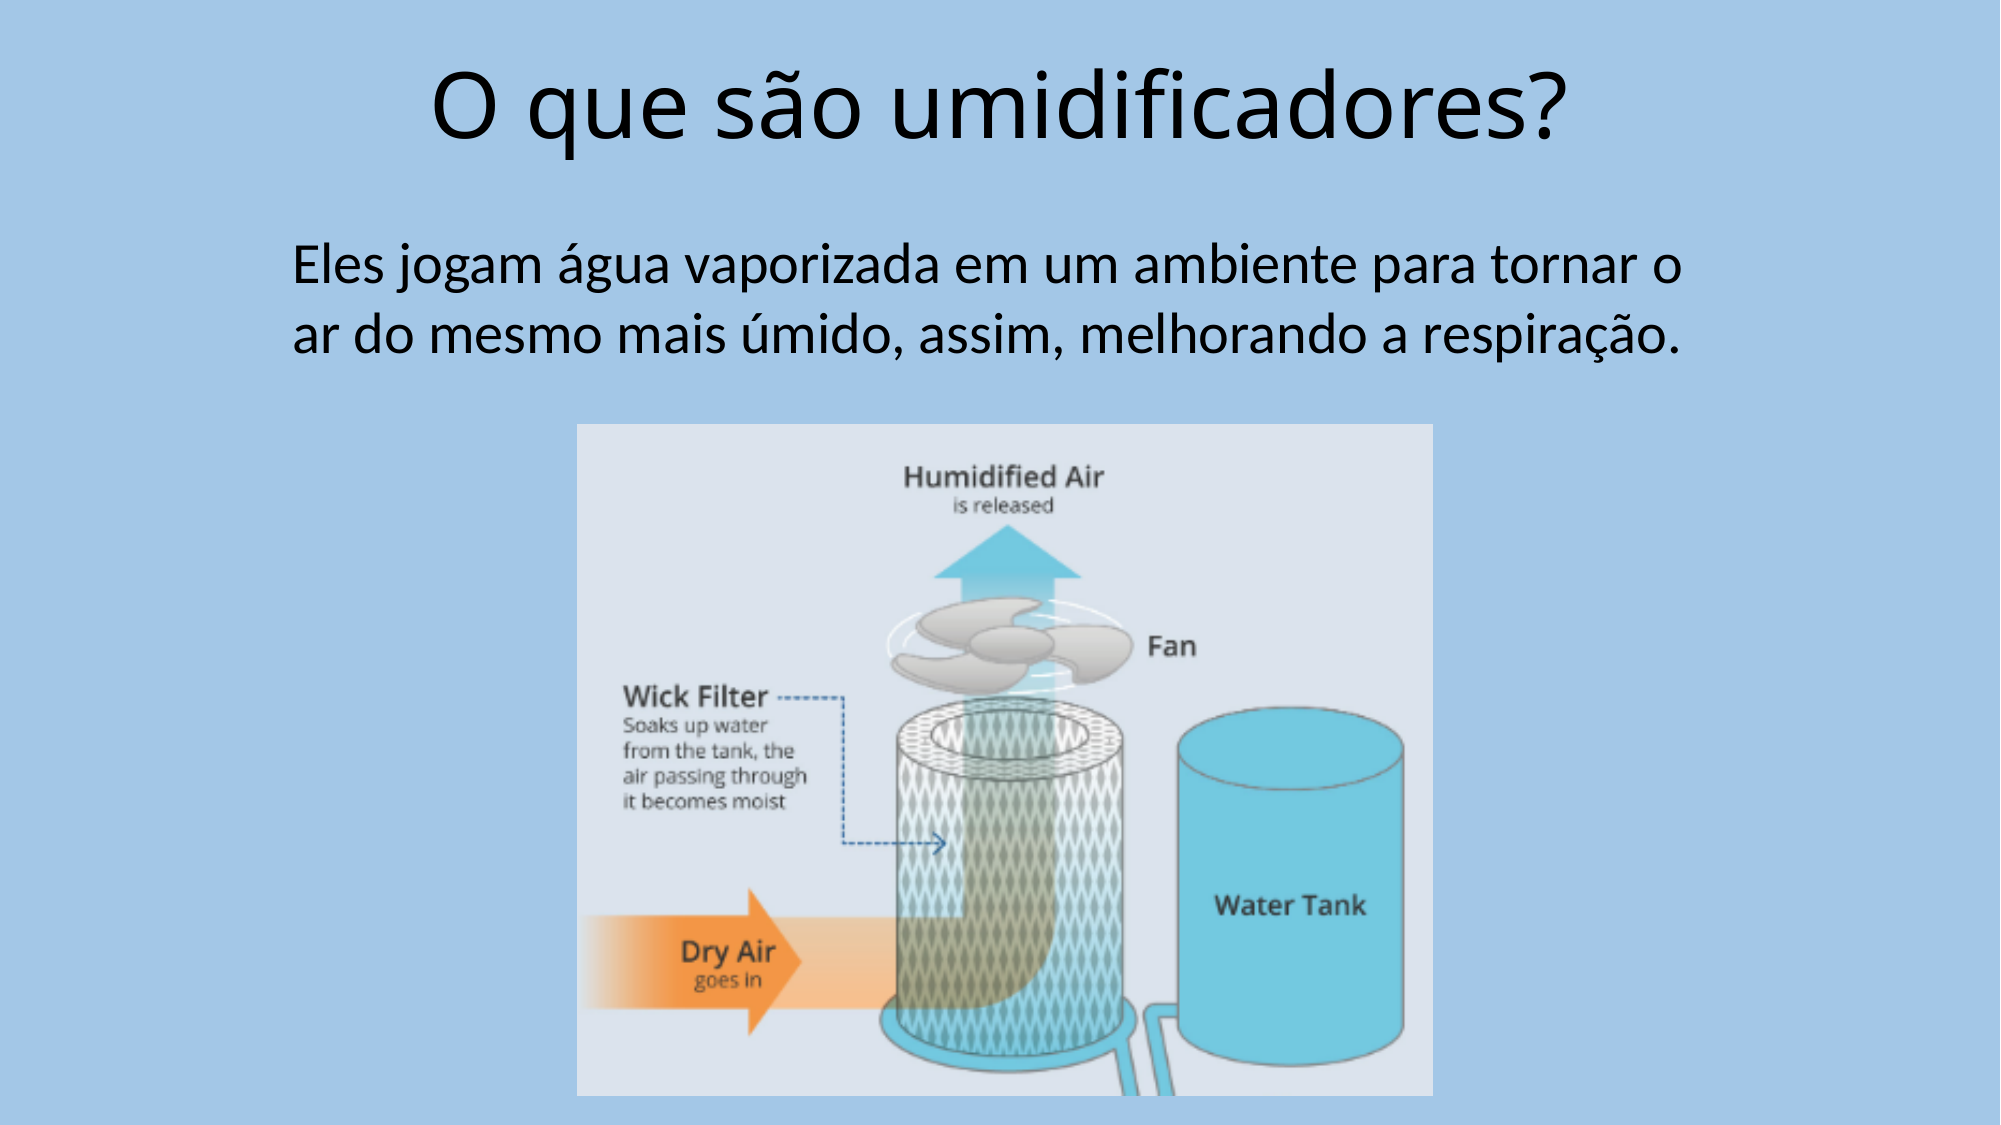

# O que são umidificadores?
Eles jogam água vaporizada em um ambiente para tornar o ar do mesmo mais úmido, assim, melhorando a respiração.